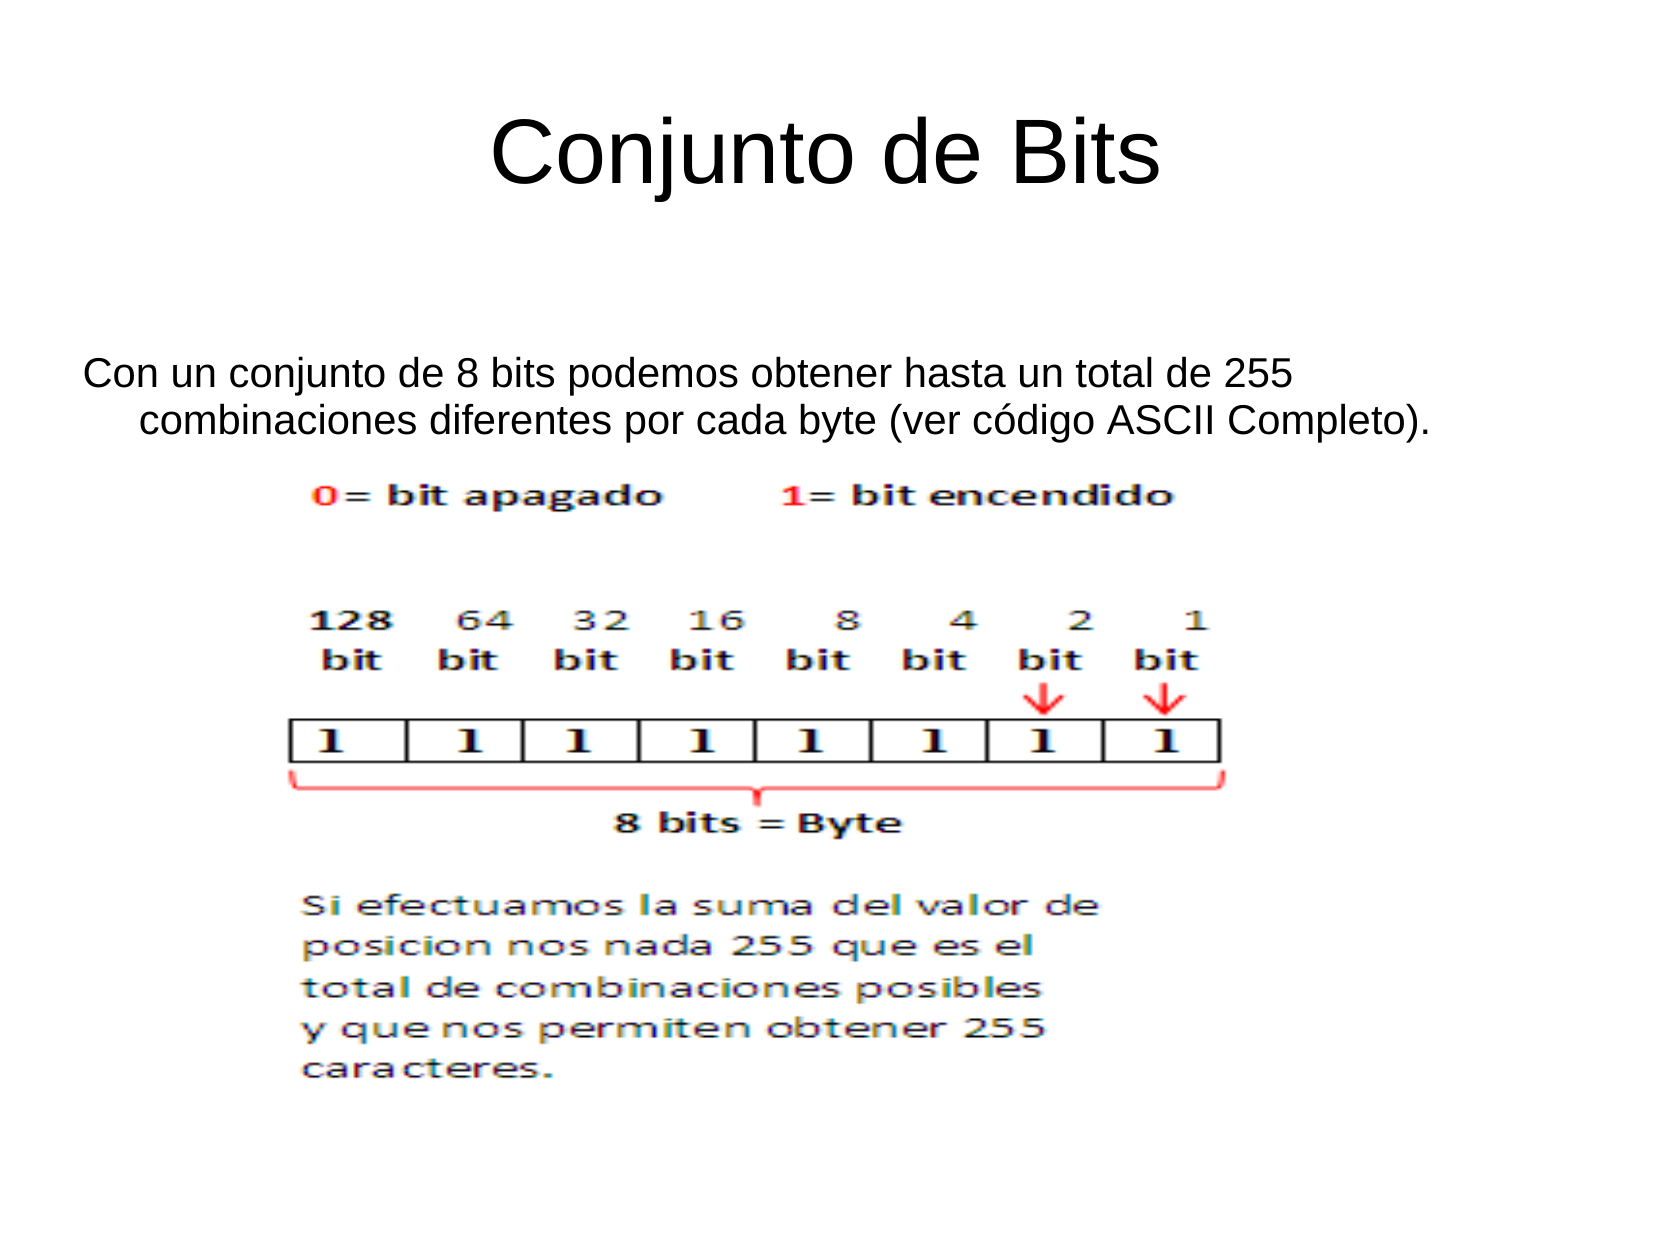

# Conjunto de Bits
Con un conjunto de 8 bits podemos obtener hasta un total de 255 combinaciones diferentes por cada byte (ver código ASCII Completo).